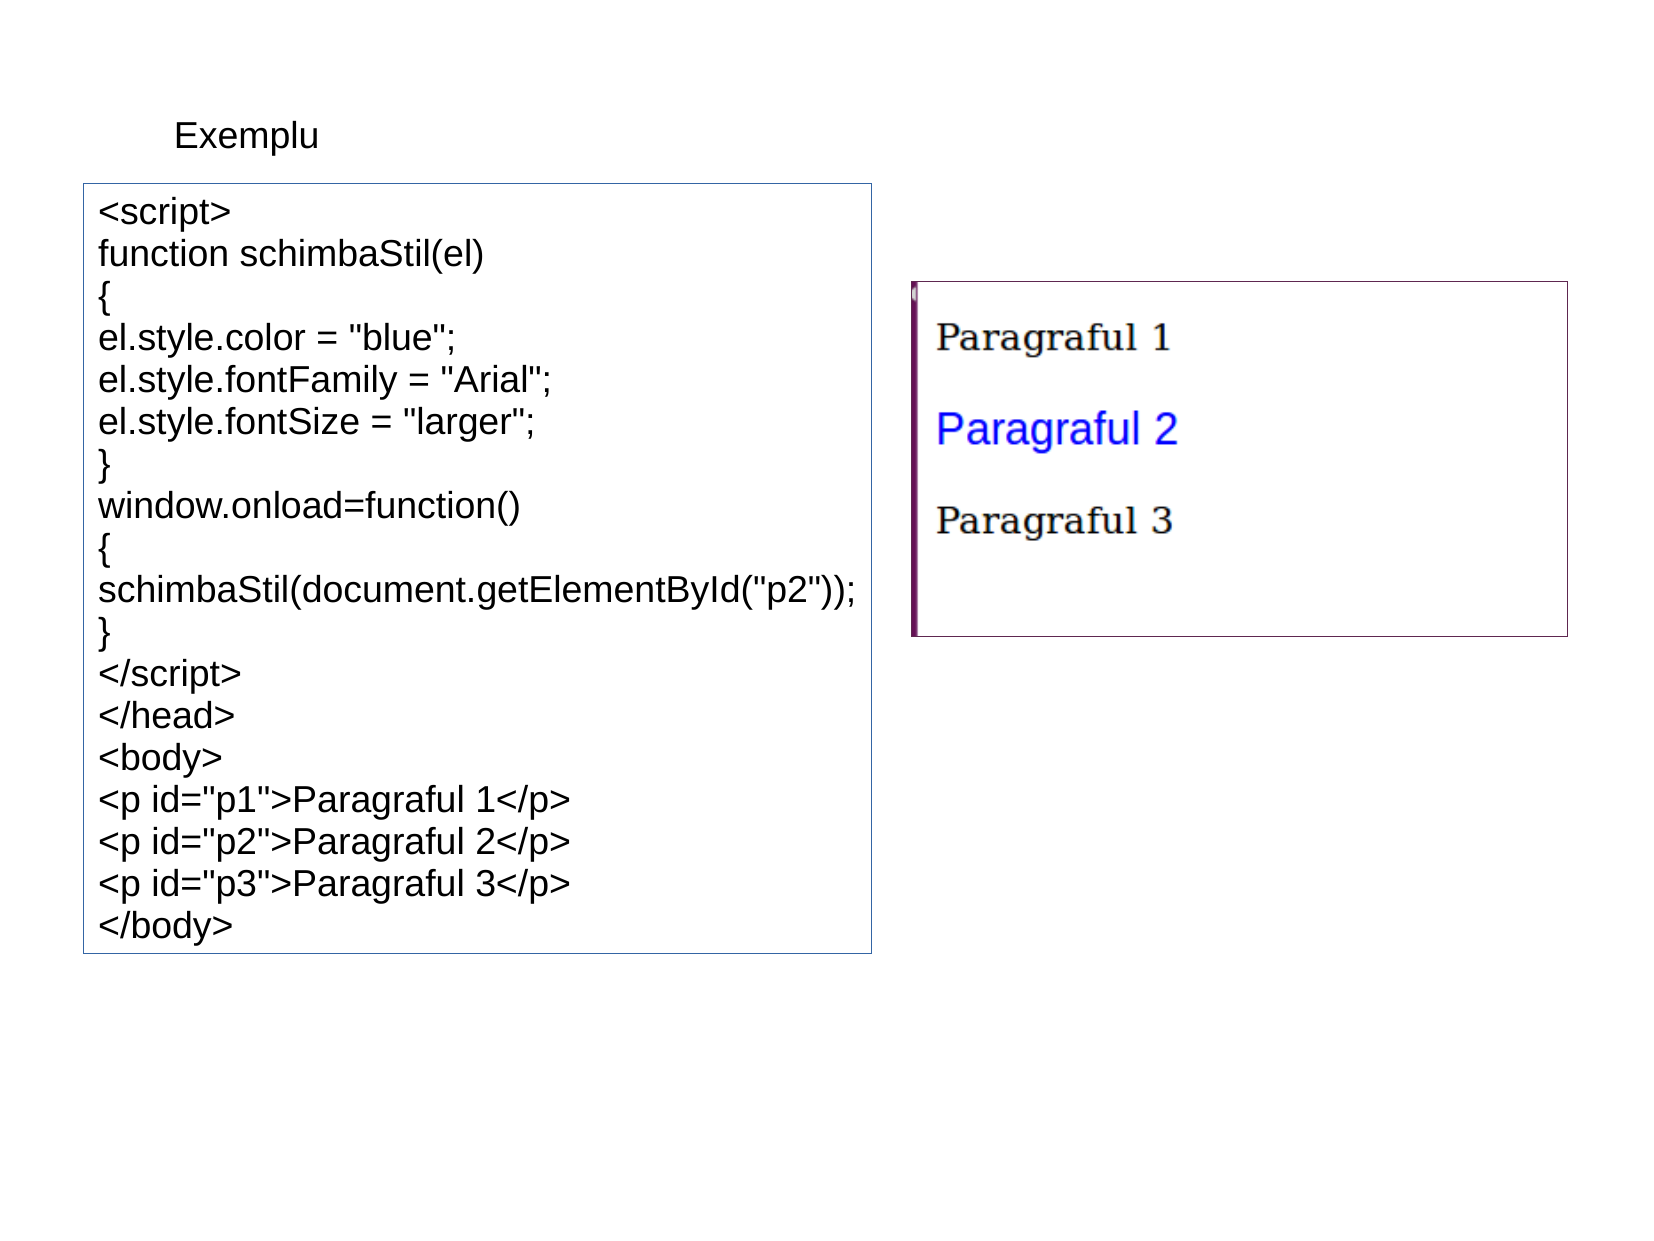

Exemplu
<script>
function schimbaStil(el)
{
el.style.color = "blue";
el.style.fontFamily = "Arial";
el.style.fontSize = "larger";
}
window.onload=function()
{
schimbaStil(document.getElementById("p2"));
}
</script>
</head>
<body>
<p id="p1">Paragraful 1</p>
<p id="p2">Paragraful 2</p>
<p id="p3">Paragraful 3</p>
</body>